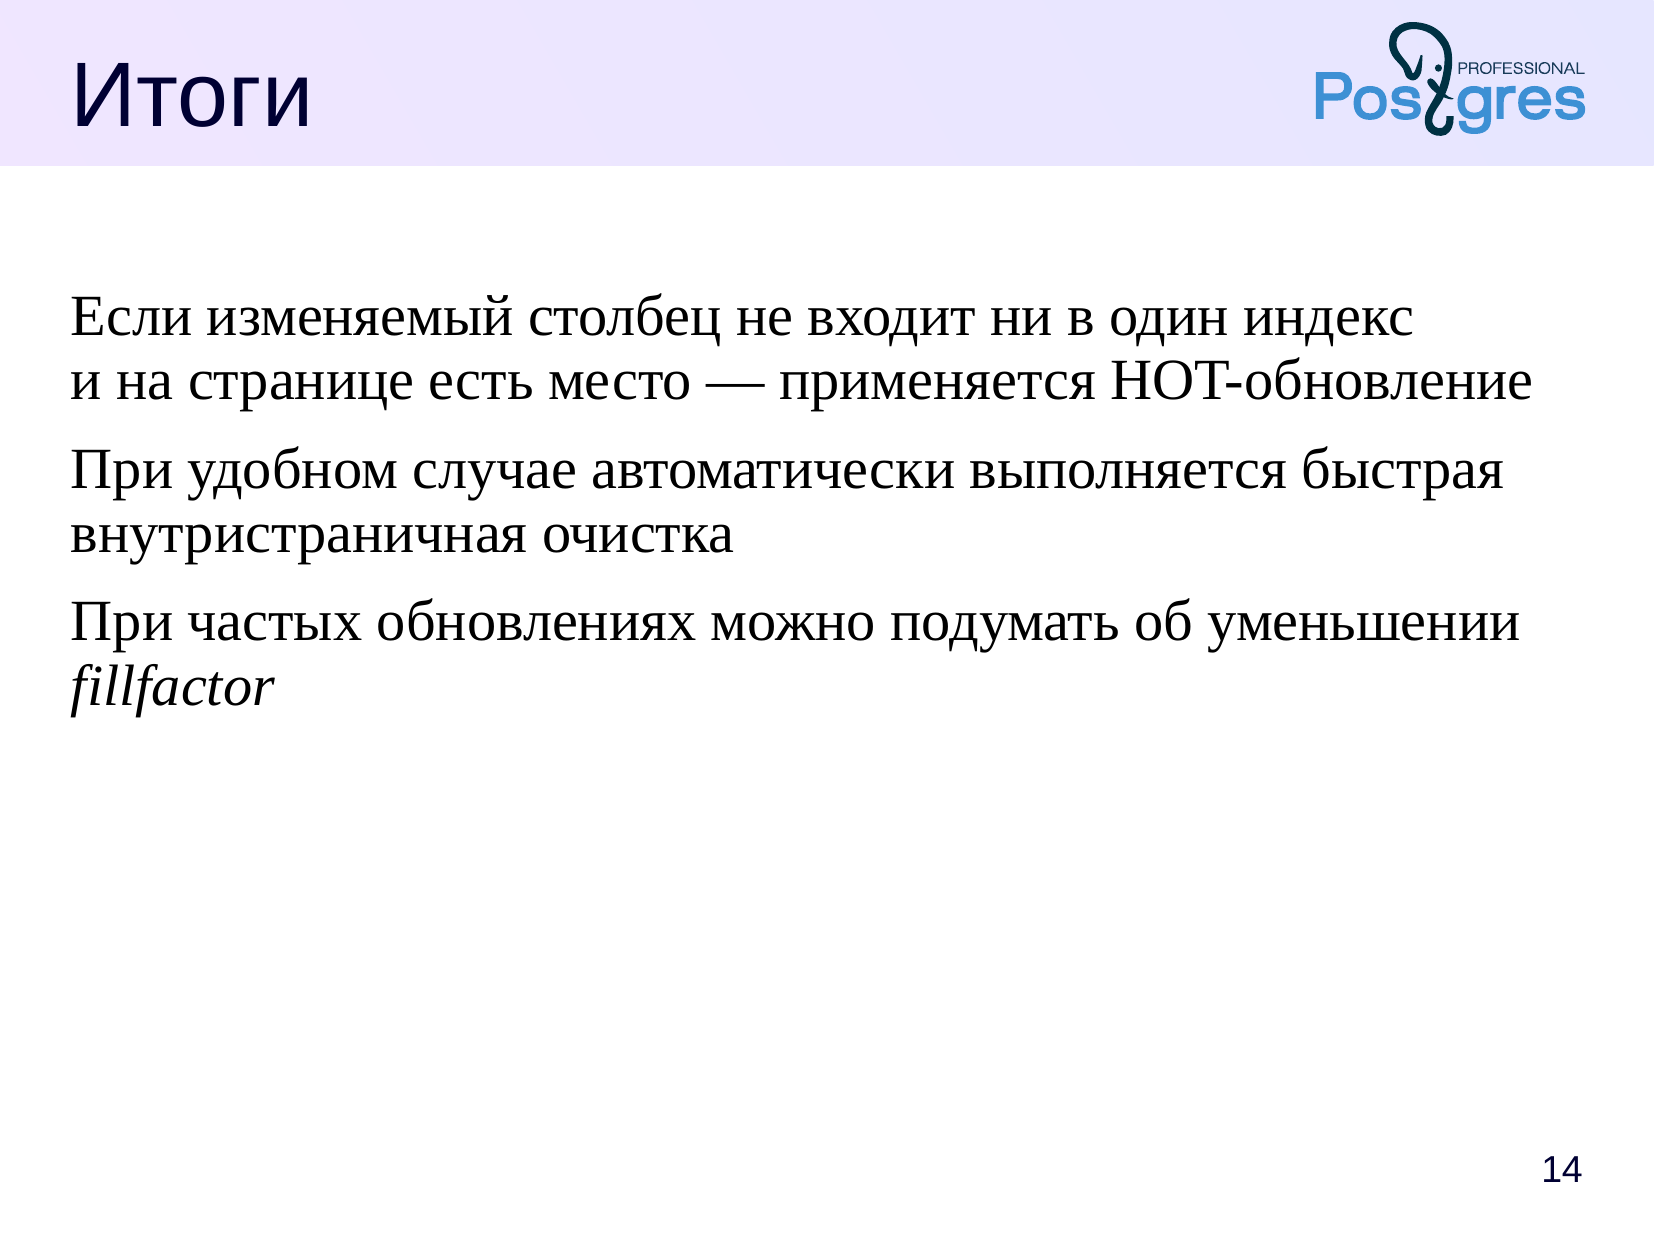

# Итоги
Если изменяемый столбец не входит ни в один индекс
и на странице есть место — применяется HOT-обновление
При удобном случае автоматически выполняется быстрая внутристраничная очистка
При частых обновлениях можно подумать об уменьшении fillfactor